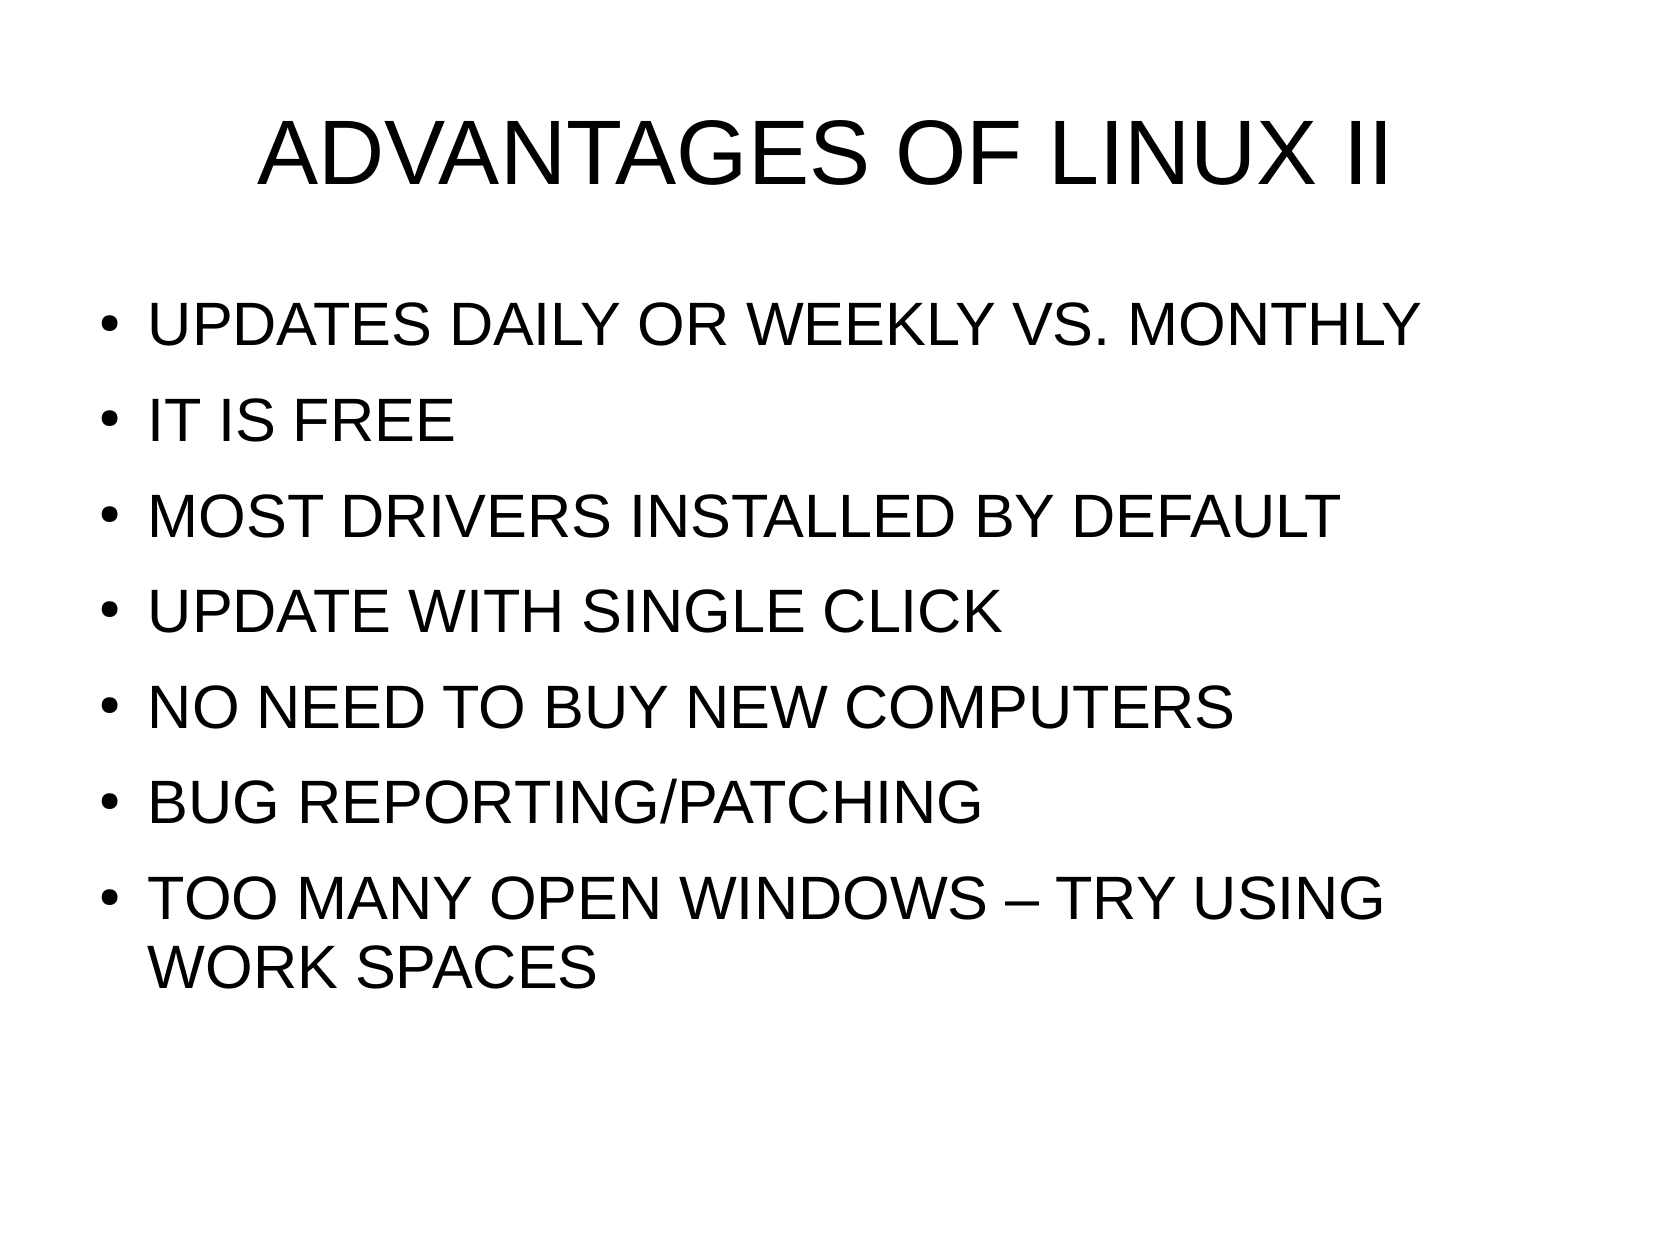

# ADVANTAGES OF LINUX II
UPDATES DAILY OR WEEKLY VS. MONTHLY
IT IS FREE
MOST DRIVERS INSTALLED BY DEFAULT
UPDATE WITH SINGLE CLICK
NO NEED TO BUY NEW COMPUTERS
BUG REPORTING/PATCHING
TOO MANY OPEN WINDOWS – TRY USING WORK SPACES